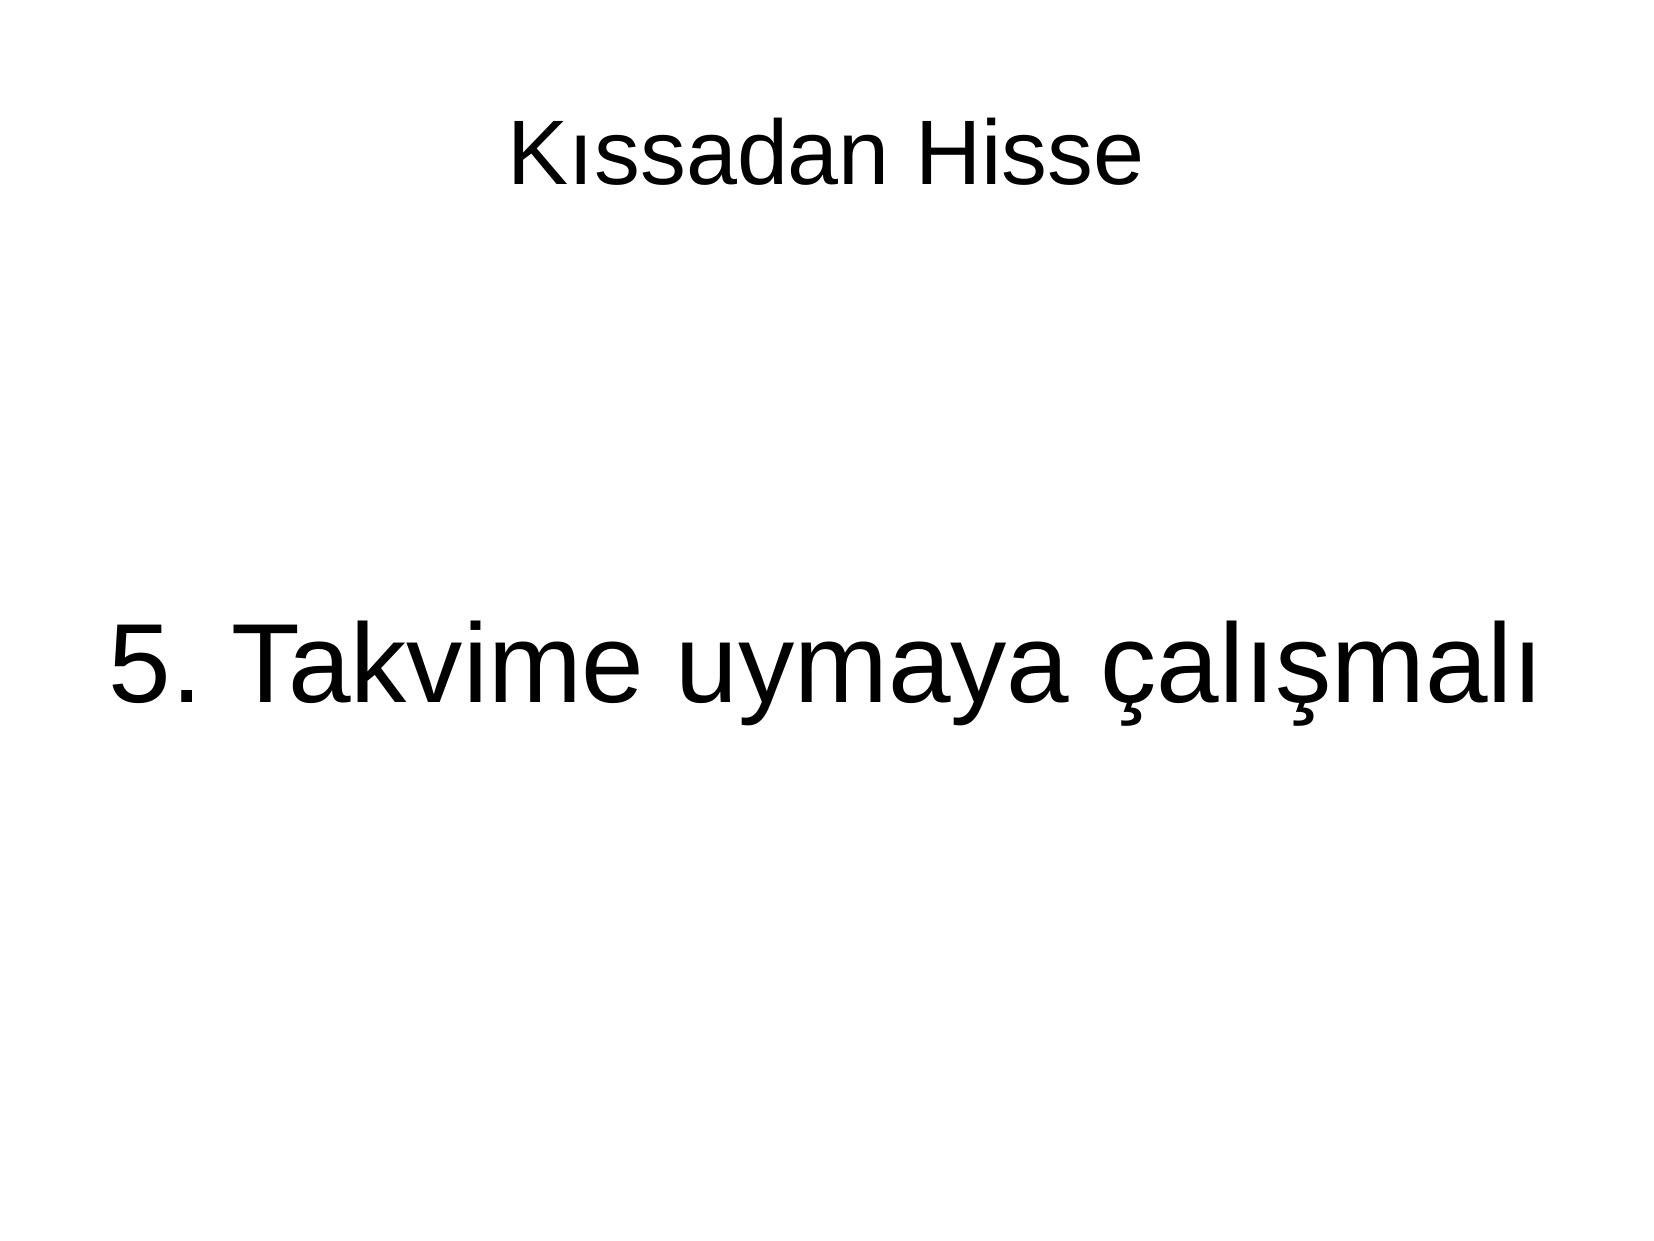

# Kıssadan Hisse
5. Takvime uymaya çalışmalı